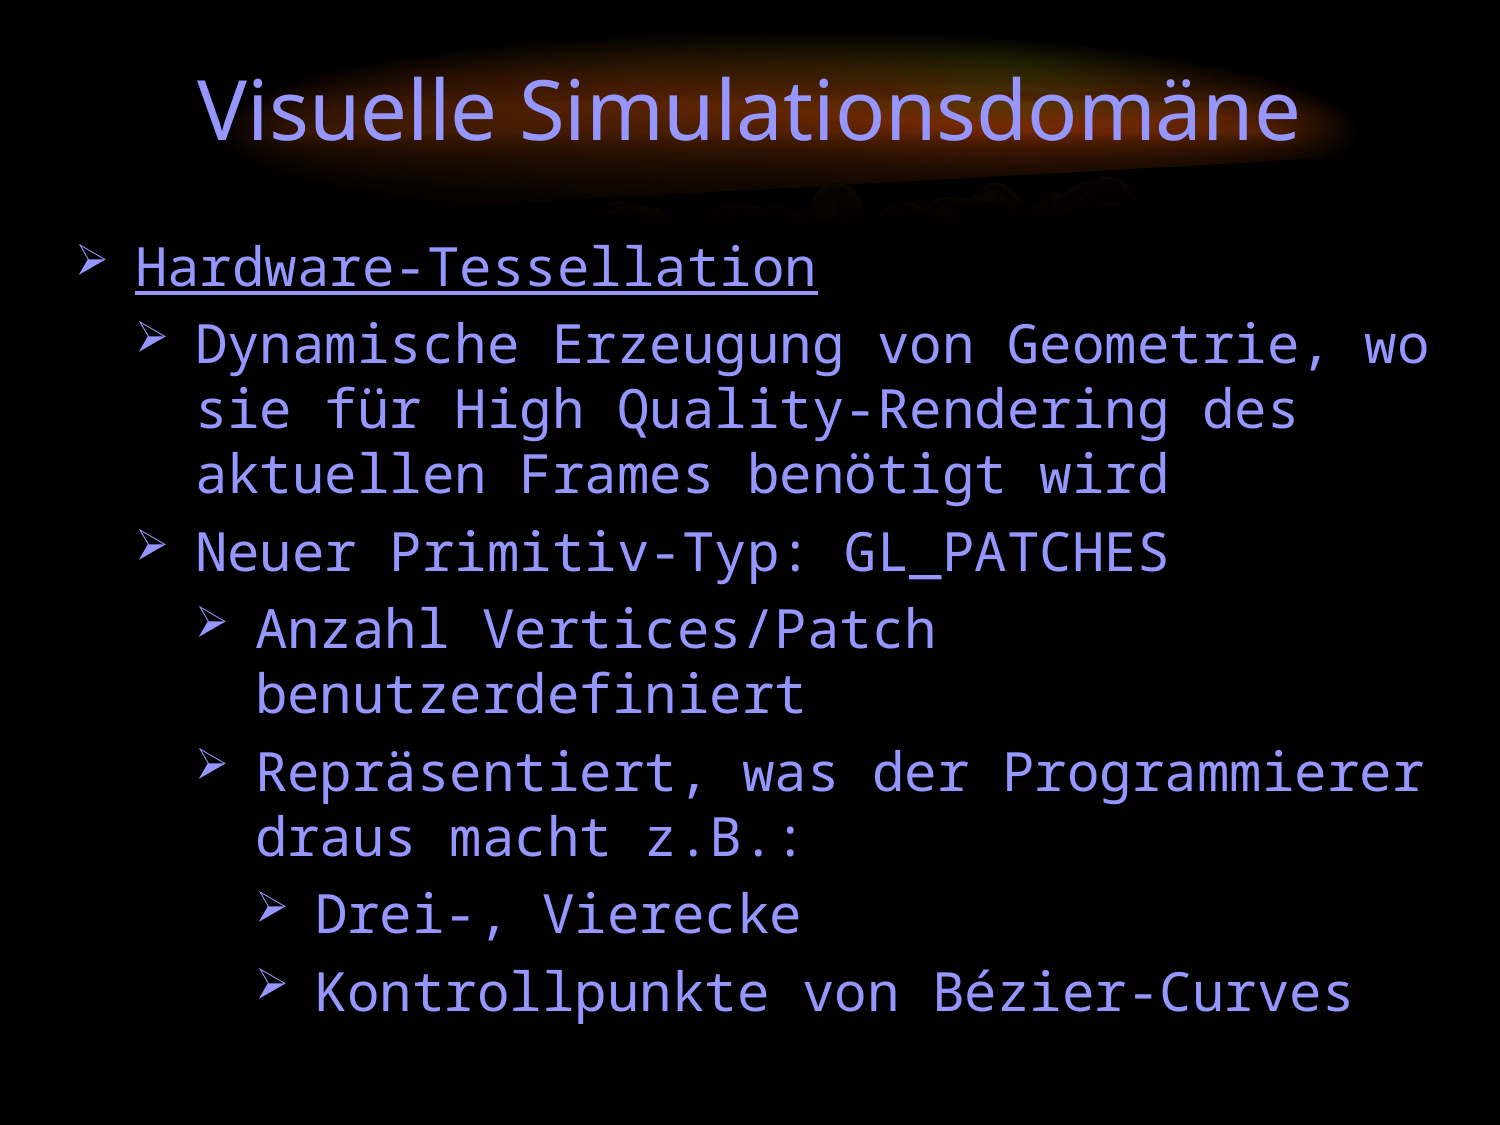

Visuelle Simulationsdomäne
Hardware-Tessellation
Dynamische Erzeugung von Geometrie, wo sie für High Quality-Rendering des aktuellen Frames benötigt wird
Neuer Primitiv-Typ: GL_PATCHES
Anzahl Vertices/Patch benutzerdefiniert
Repräsentiert, was der Programmierer draus macht z.B.:
Drei-, Vierecke
Kontrollpunkte von Bézier-Curves